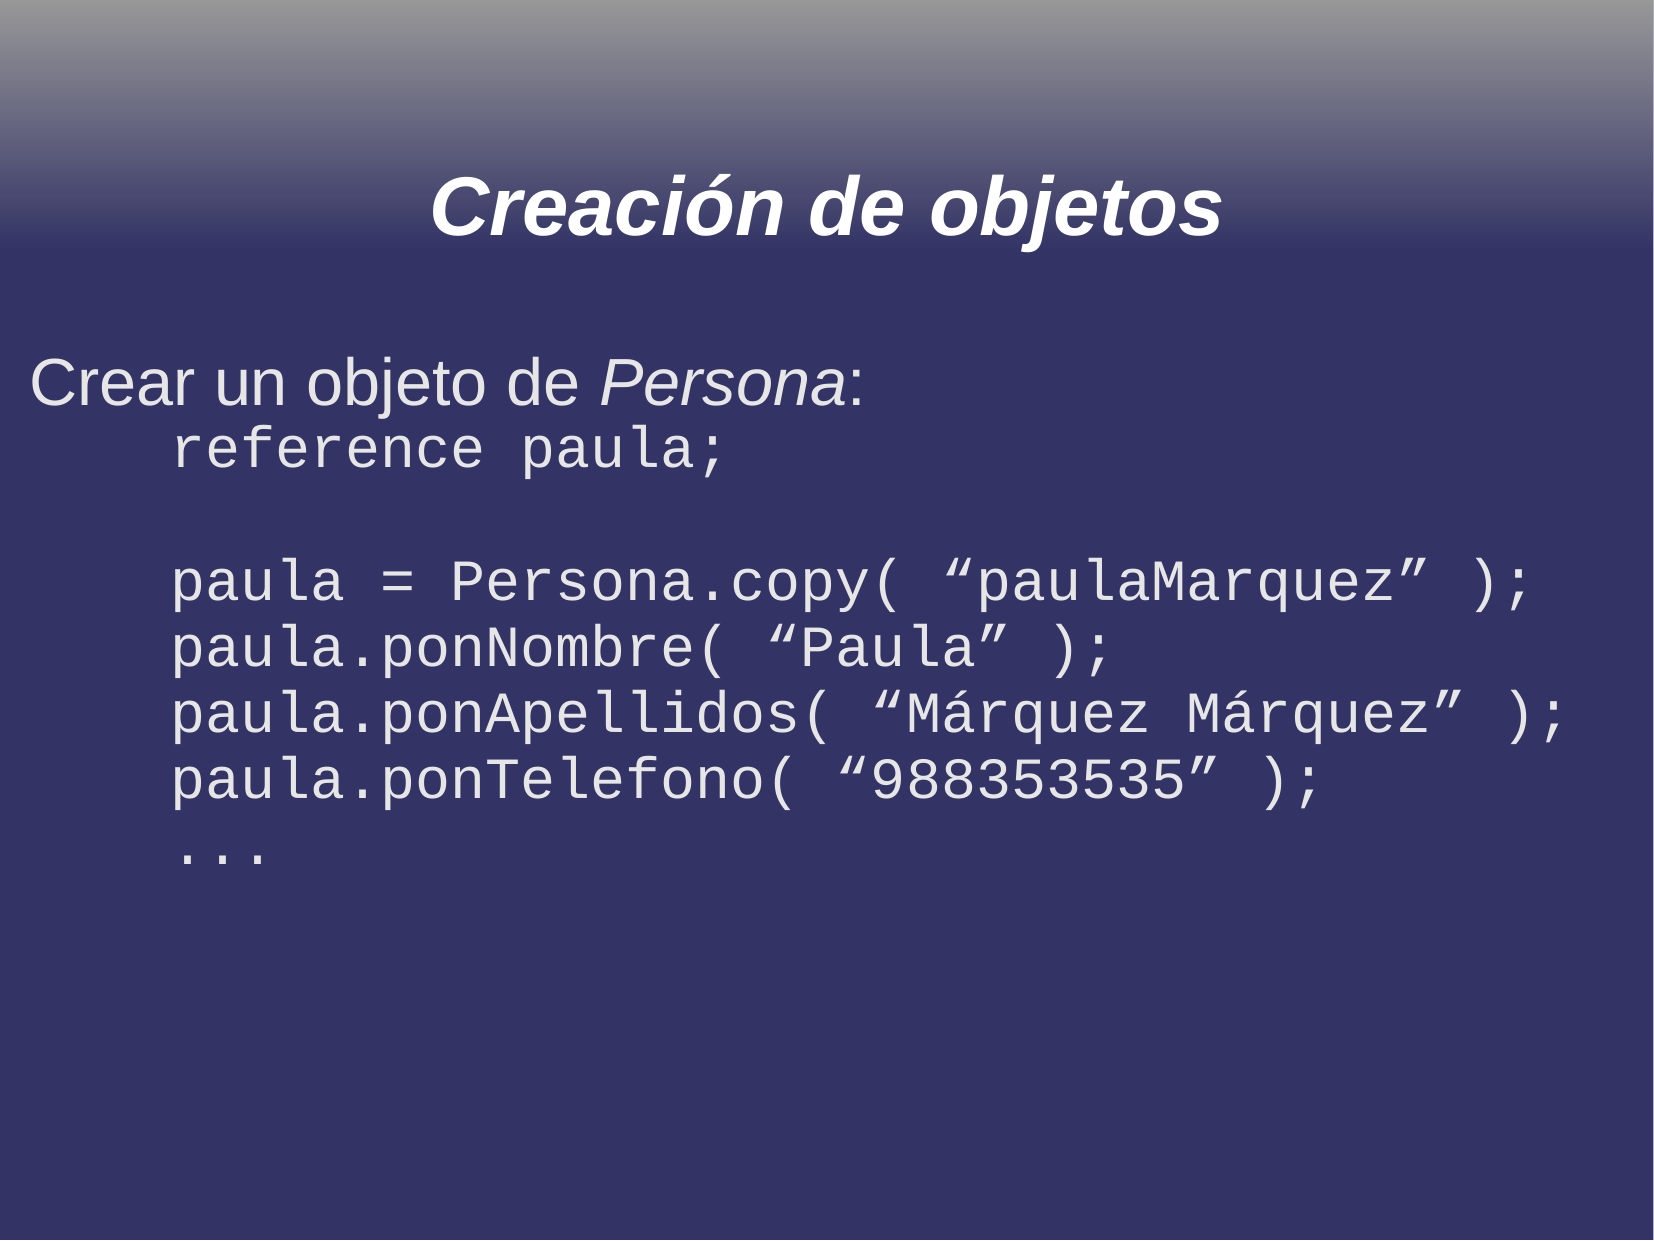

# Creación de objetos
Crear un objeto de Persona:
reference paula;
paula = Persona.copy( “paulaMarquez” );
paula.ponNombre( “Paula” );
paula.ponApellidos( “Márquez Márquez” );
paula.ponTelefono( “988353535” );
...